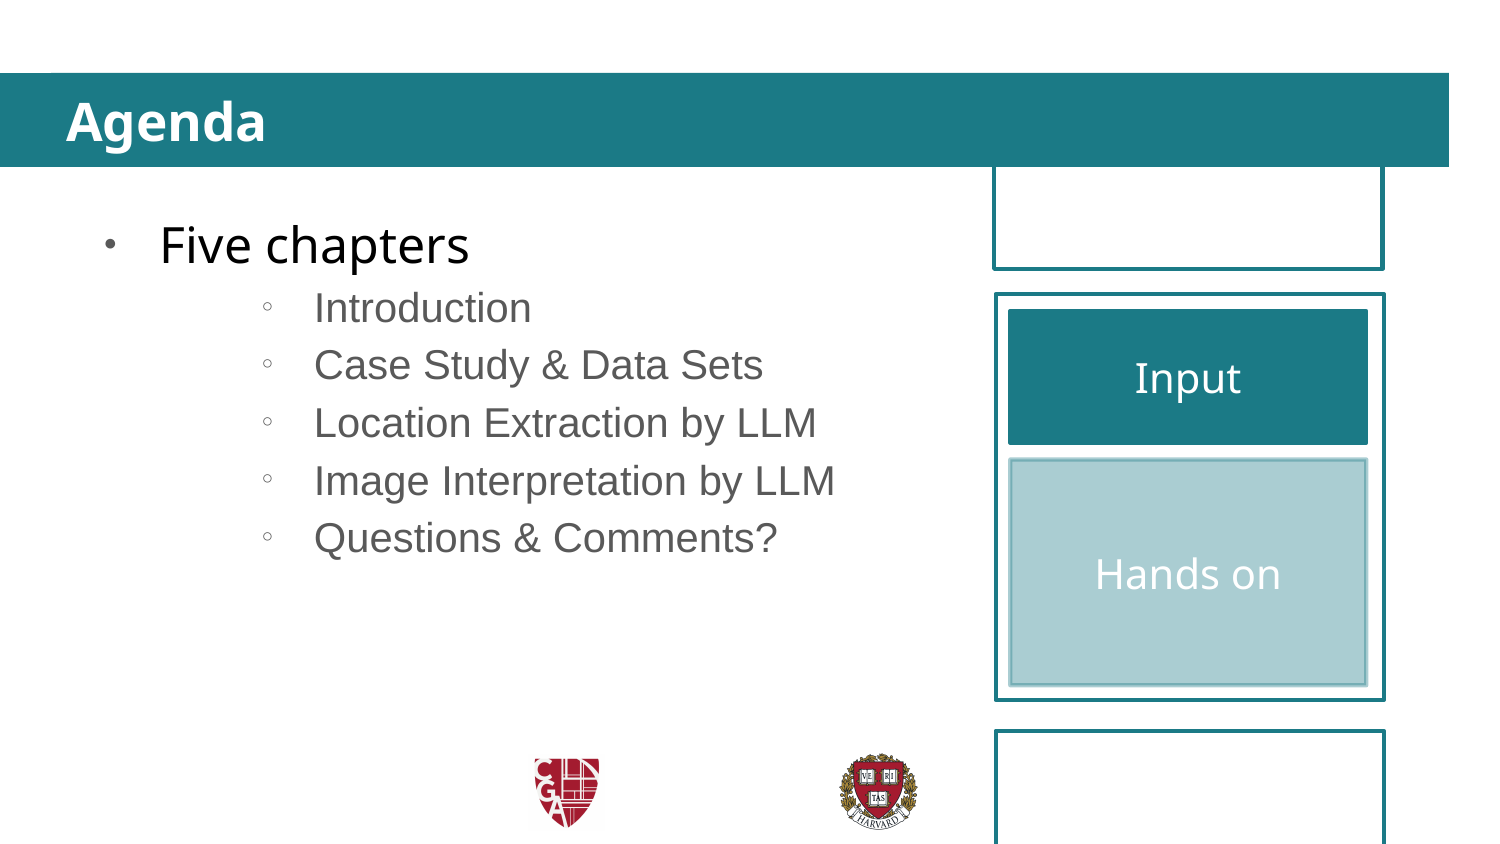

# Agenda
Five chapters
Introduction
Case Study & Data Sets
Location Extraction by LLM
Image Interpretation by LLM
Questions & Comments?
Input
Hands on